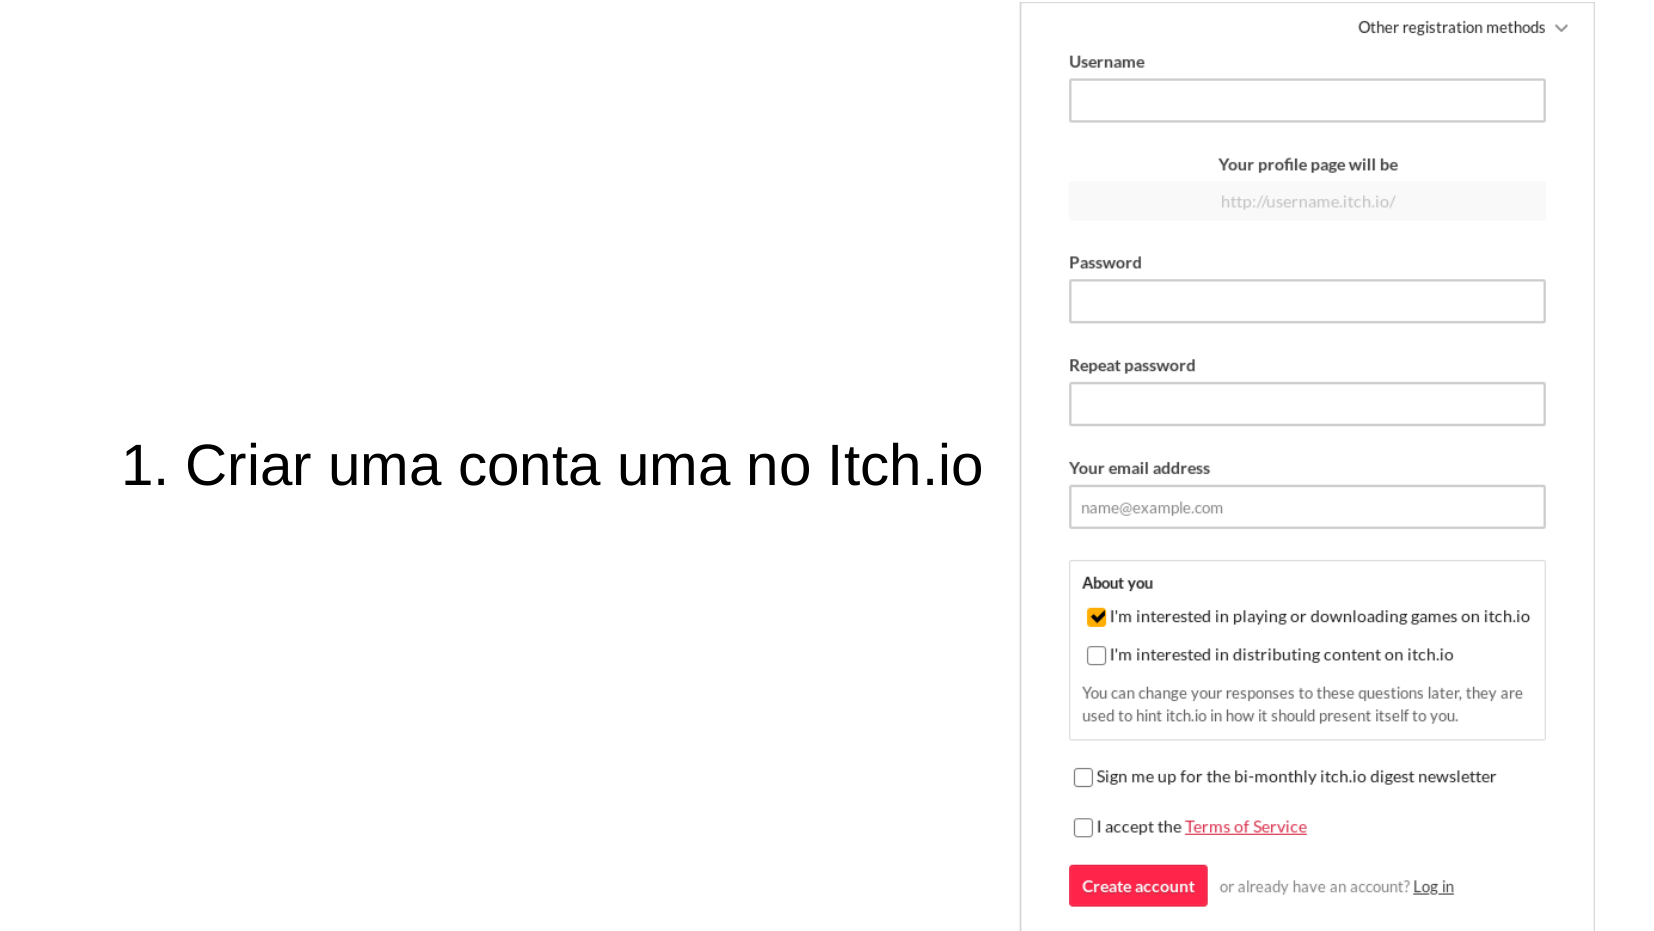

1. Criar uma conta uma no Itch.io